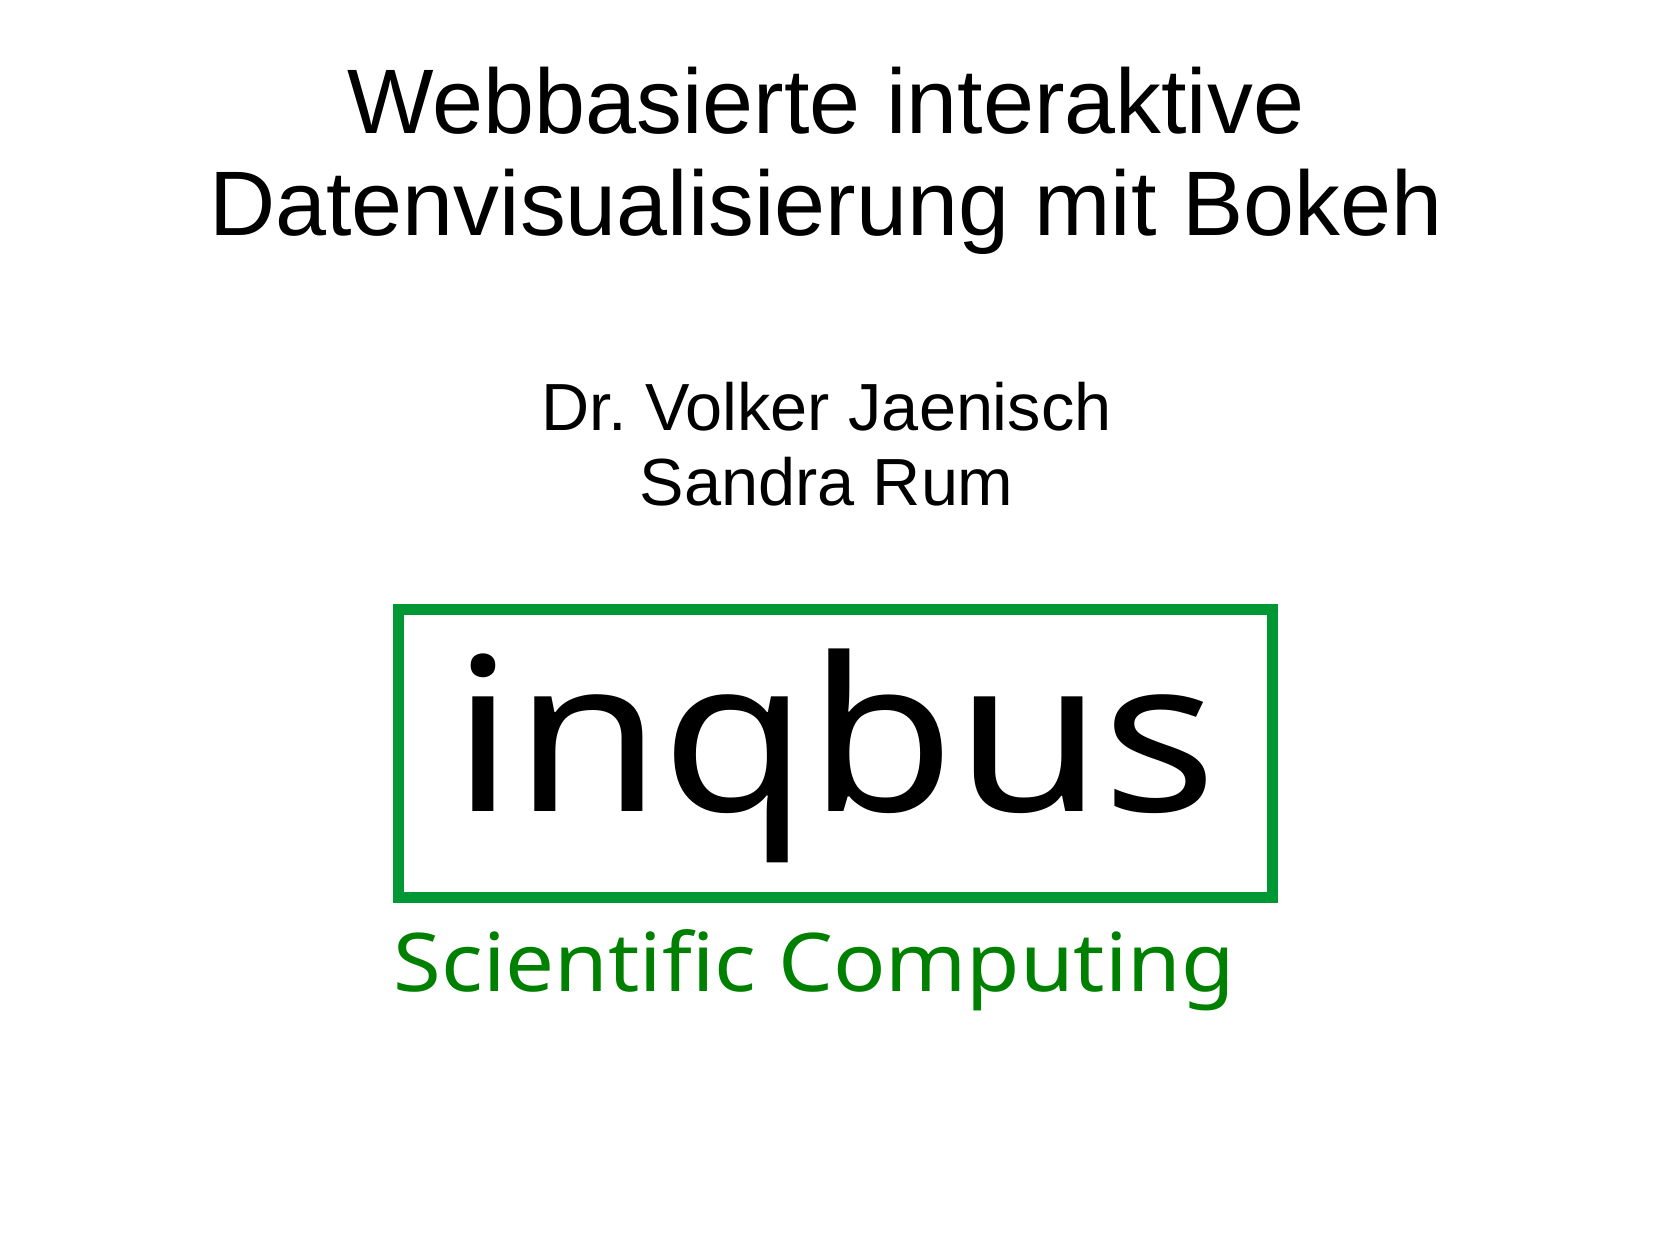

# Webbasierte interaktive Datenvisualisierung mit Bokeh
Dr. Volker Jaenisch
Sandra Rum